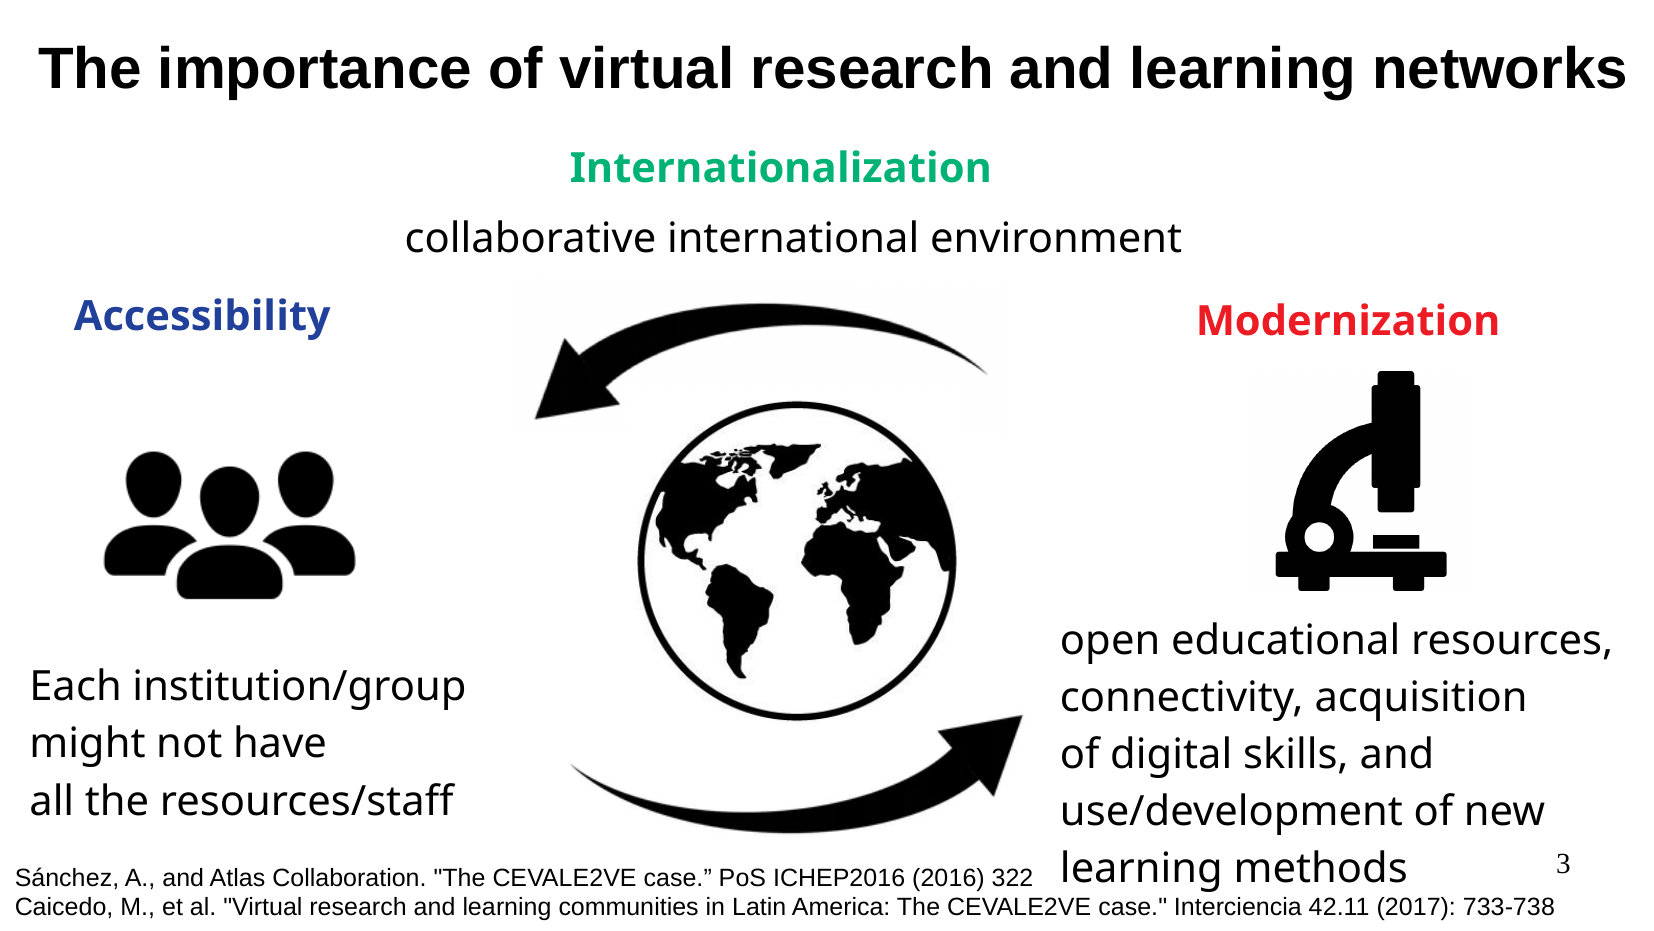

The importance of virtual research and learning networks
Internationalization
collaborative international environment
Accessibility
Modernization
open educational resources,
connectivity, acquisition
of digital skills, and
use/development of new
learning methods
Each institution/group
might not have
all the resources/staff
3
Sánchez, A., and Atlas Collaboration. "The CEVALE2VE case.” PoS ICHEP2016 (2016) 322
Caicedo, M., et al. "Virtual research and learning communities in Latin America: The CEVALE2VE case." Interciencia 42.11 (2017): 733-738